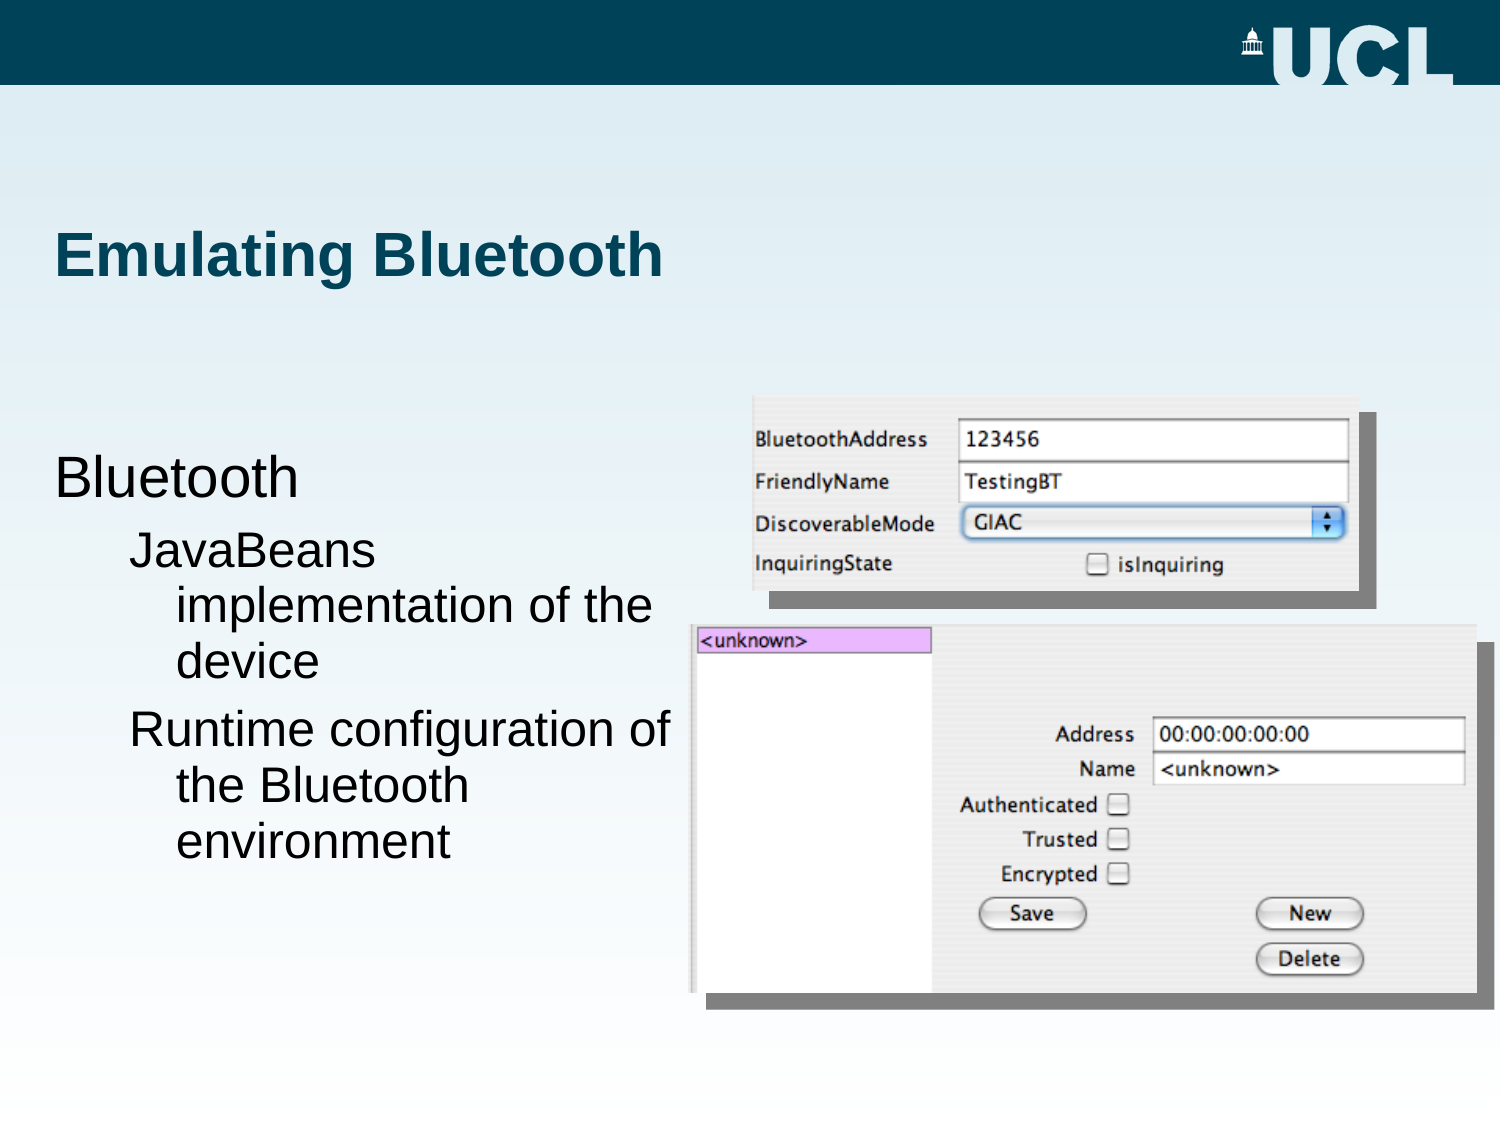

# Emulating Bluetooth
Bluetooth
JavaBeans implementation of the device
Runtime configuration of the Bluetooth environment